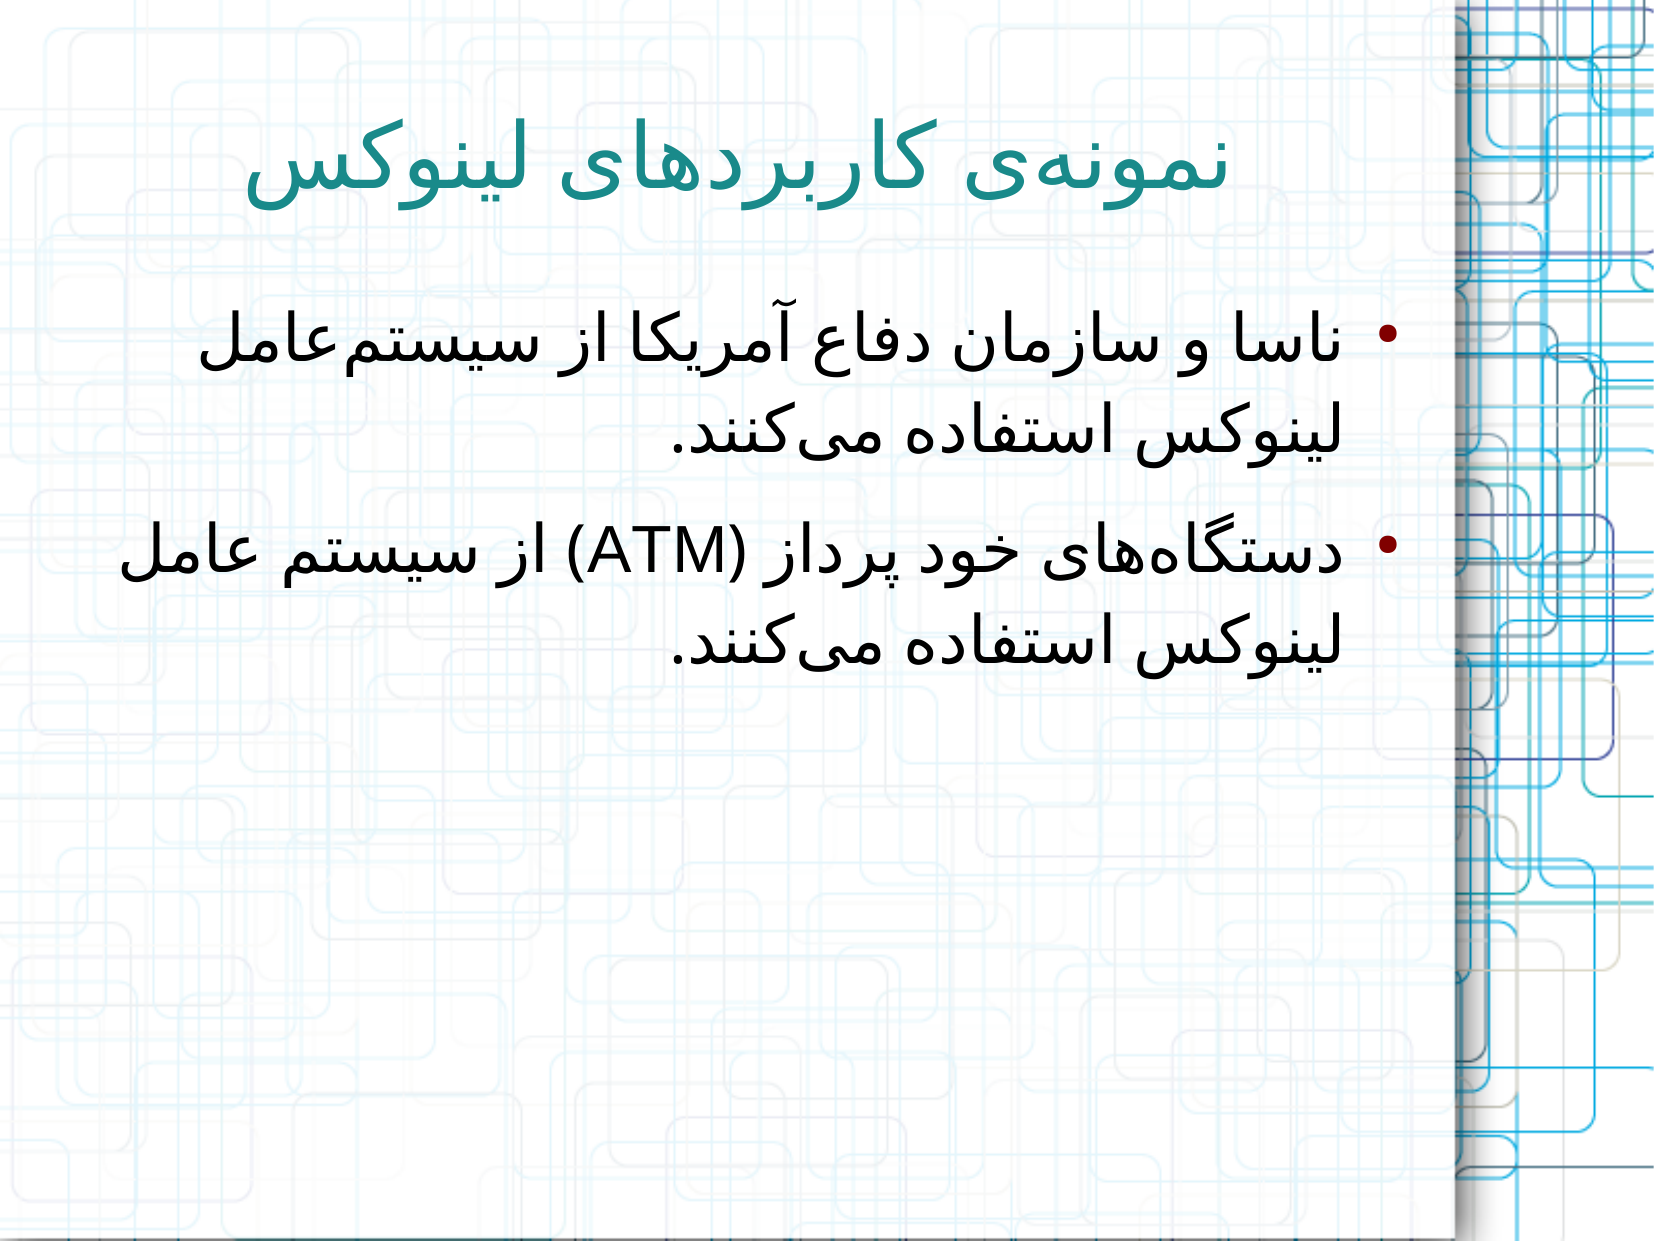

# نمونه‌ی کاربرد‌های لینوکس
ناسا و سازمان دفاع آمریکا از سیستم‌عامل لینوکس استفاده می‌کنند.
دستگاه‌های خود پرداز (ATM) از سیستم عامل لینوکس استفاده می‌کنند.